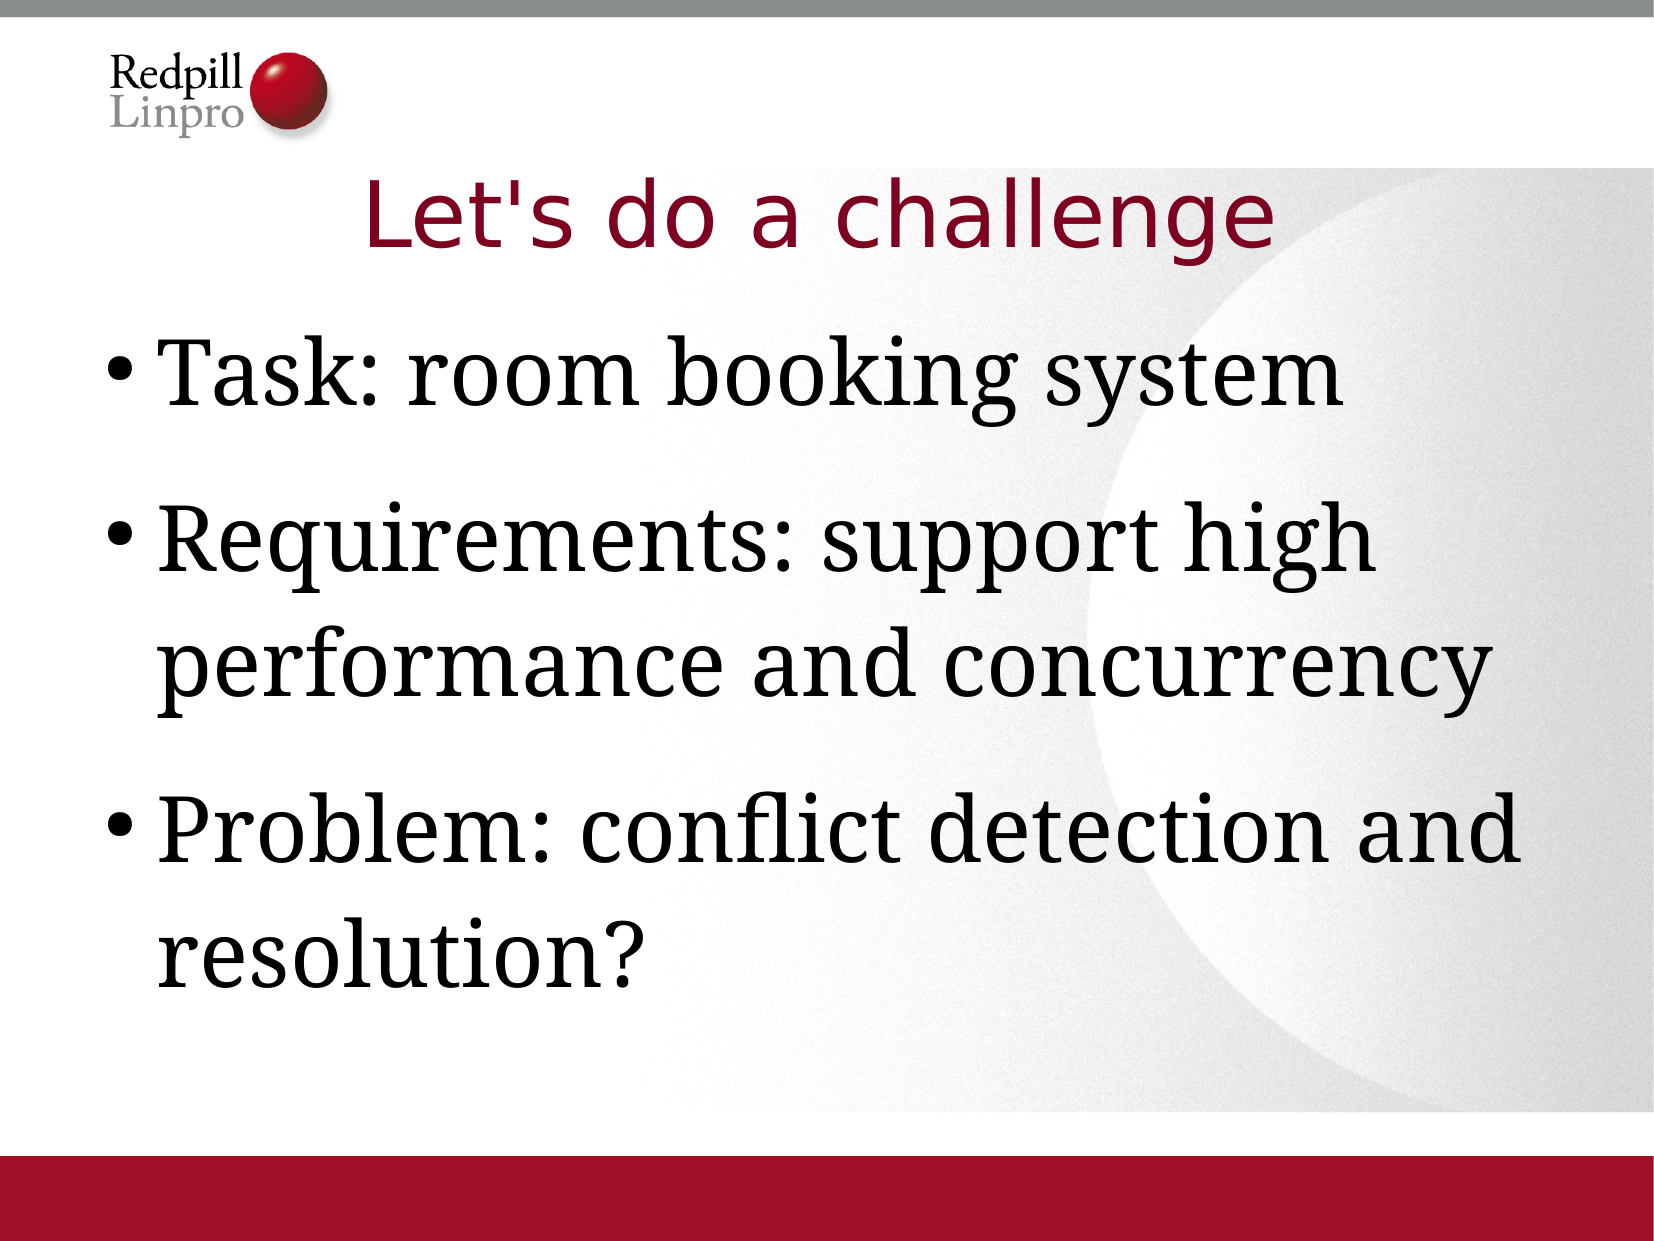

# Let's do a challenge
Task: room booking system
Requirements: support high performance and concurrency
Problem: conflict detection and resolution?